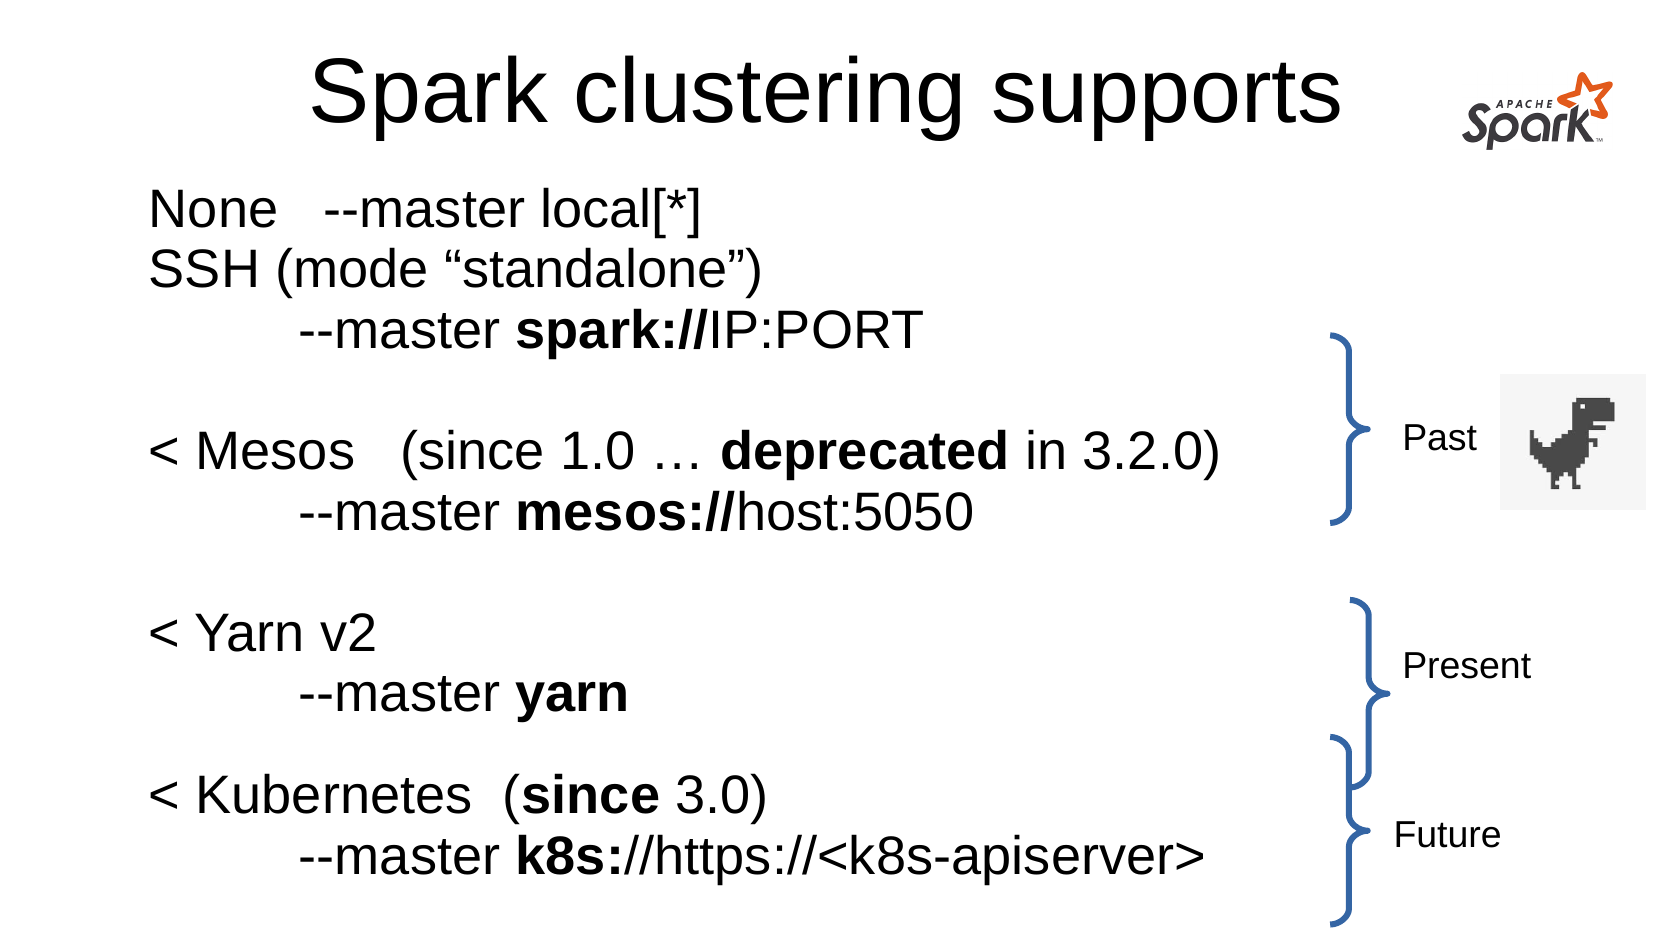

# Spark clustering supports
None --master local[*]
SSH (mode “standalone”)
 --master spark://IP:PORT
< Mesos (since 1.0 … deprecated in 3.2.0)
 --master mesos://host:5050
< Yarn v2
 --master yarn
< Kubernetes (since 3.0)
 --master k8s://https://<k8s-apiserver>
Past
Present
Future